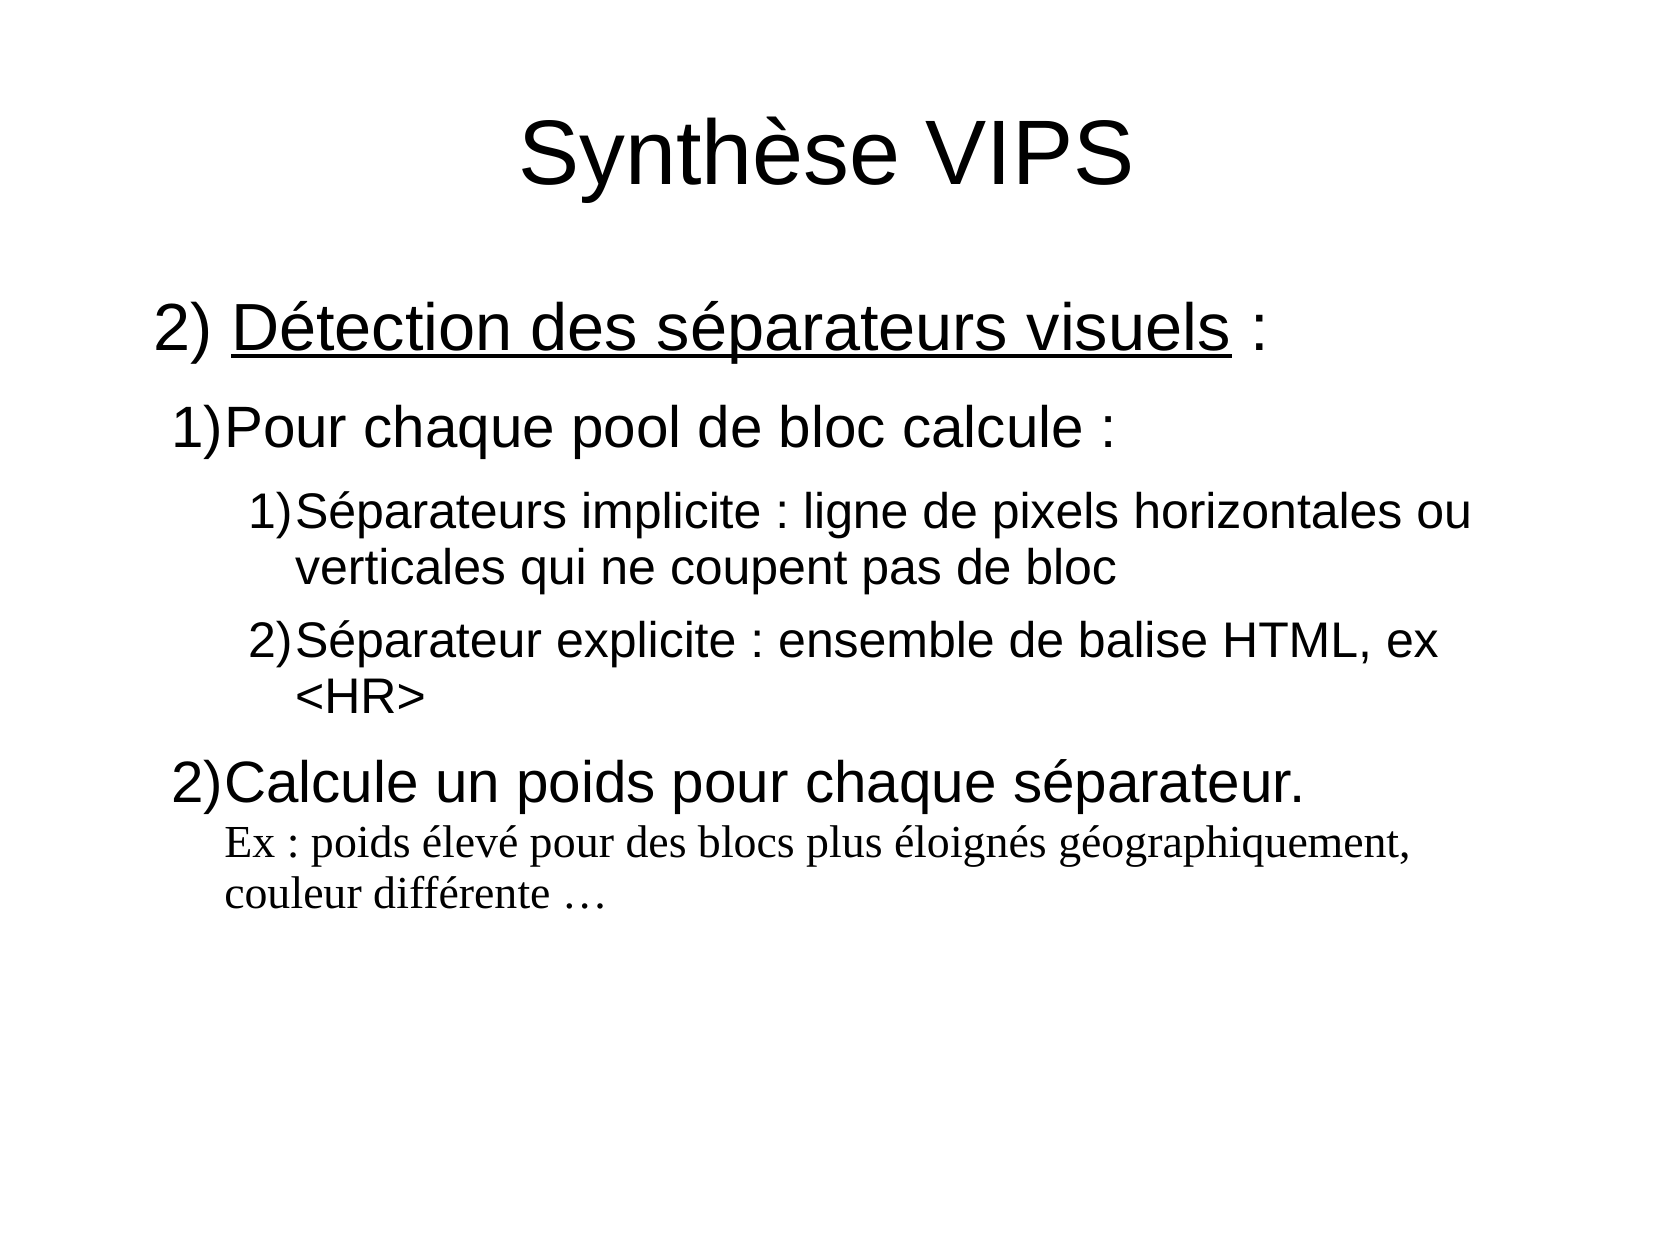

# Synthèse VIPS
2) Détection des séparateurs visuels :
Pour chaque pool de bloc calcule :
Séparateurs implicite : ligne de pixels horizontales ou verticales qui ne coupent pas de bloc
Séparateur explicite : ensemble de balise HTML, ex <HR>
Calcule un poids pour chaque séparateur. Ex : poids élevé pour des blocs plus éloignés géographiquement, couleur différente …